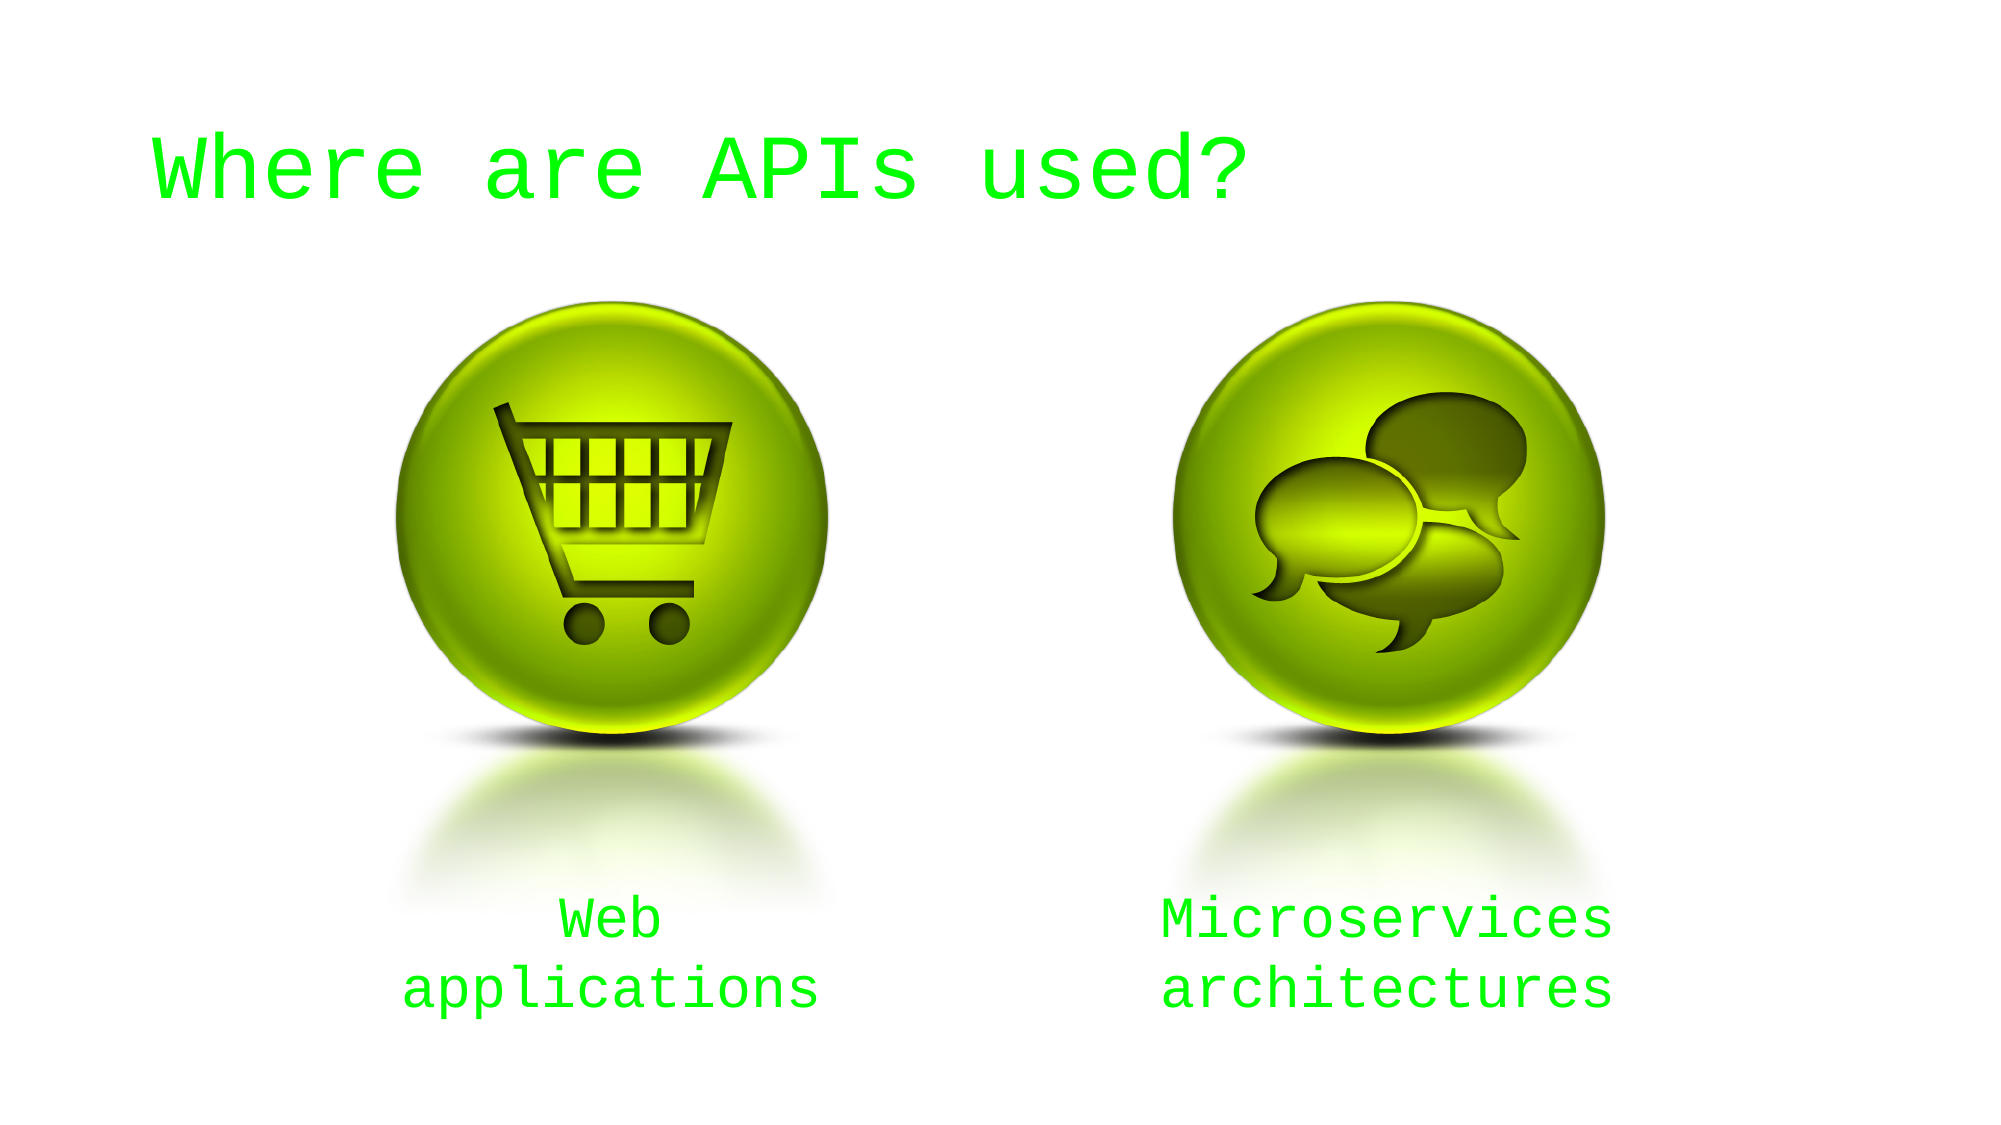

# Where are APIs used?
Web applications
Microservices architectures